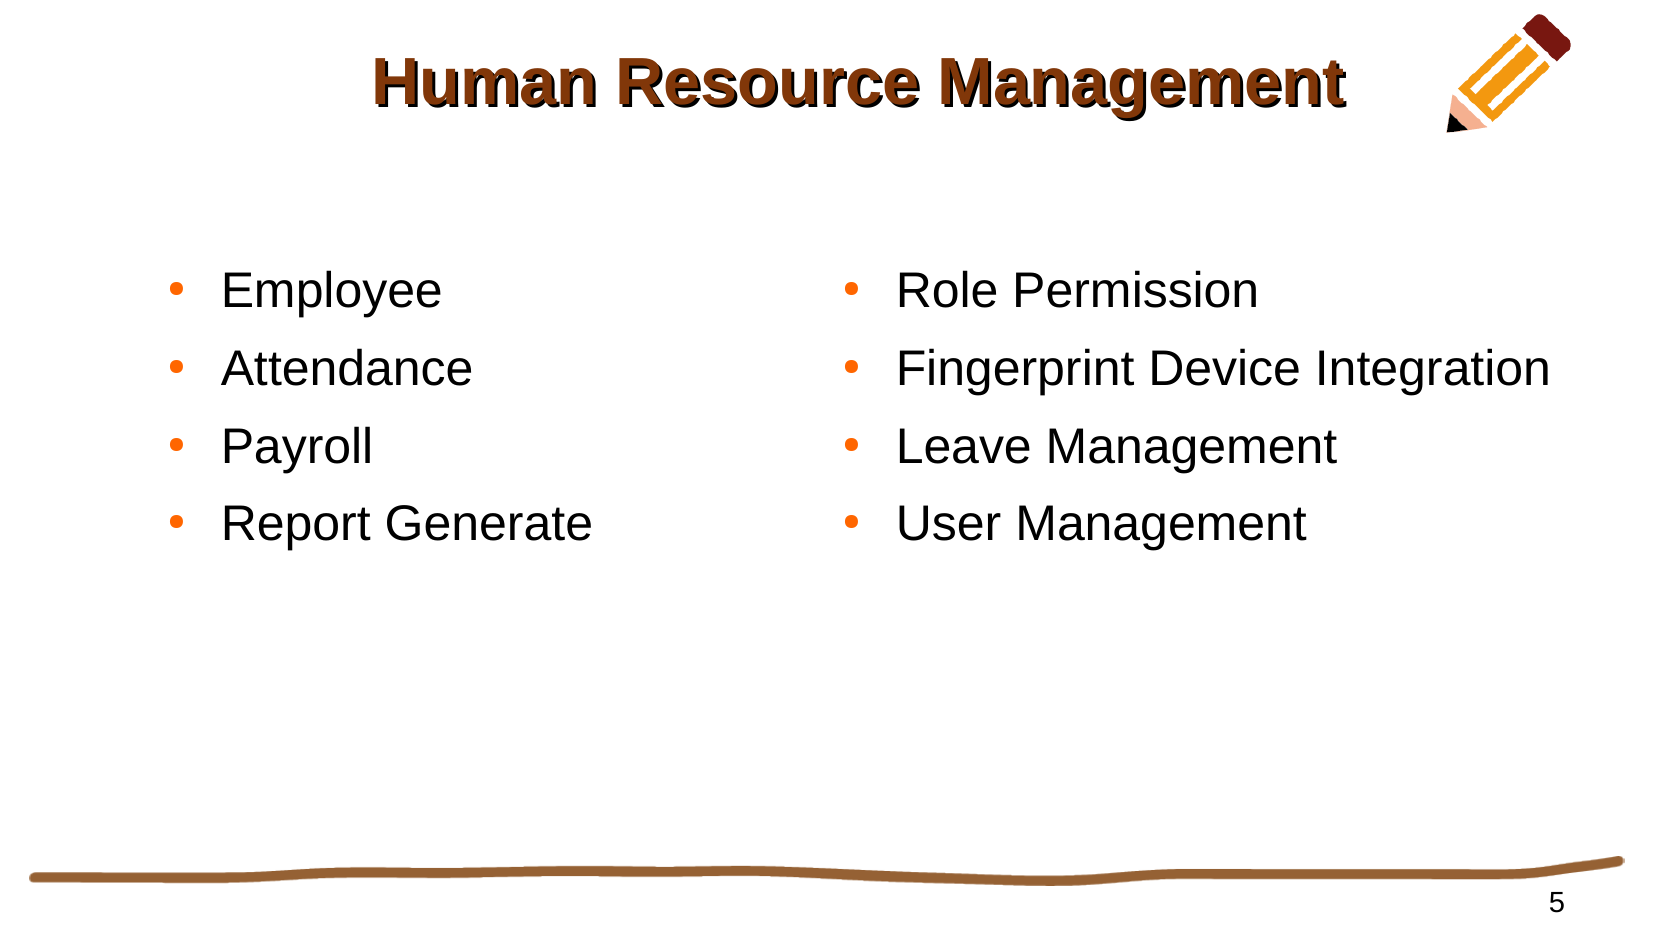

# Human Resource Management
Employee
Attendance
Payroll
Report Generate
Role Permission
Fingerprint Device Integration
Leave Management
User Management
5